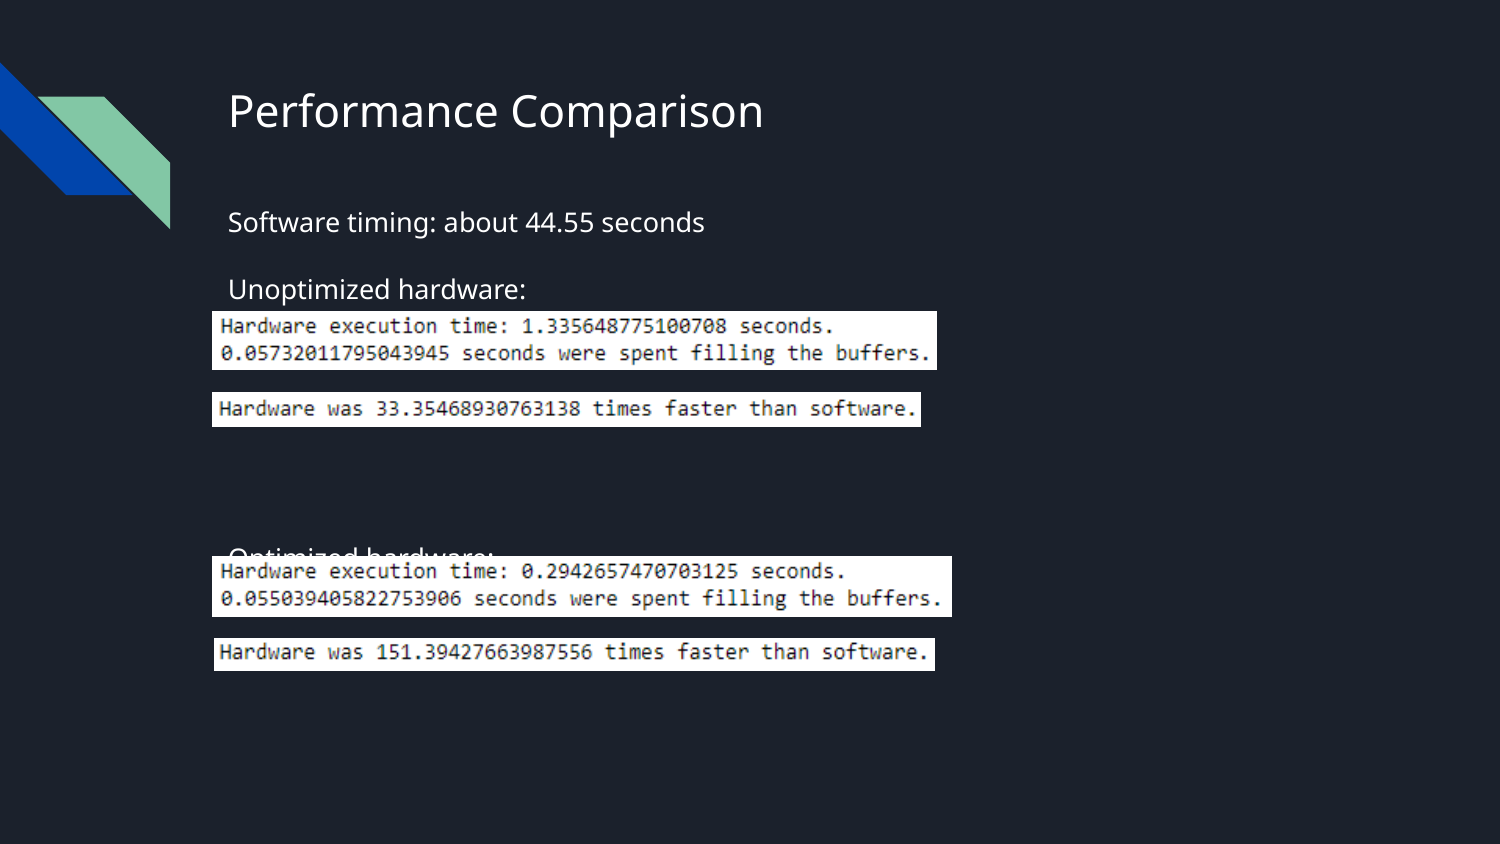

# Performance Comparison
Software timing: about 44.55 seconds
Unoptimized hardware:
Optimized hardware: